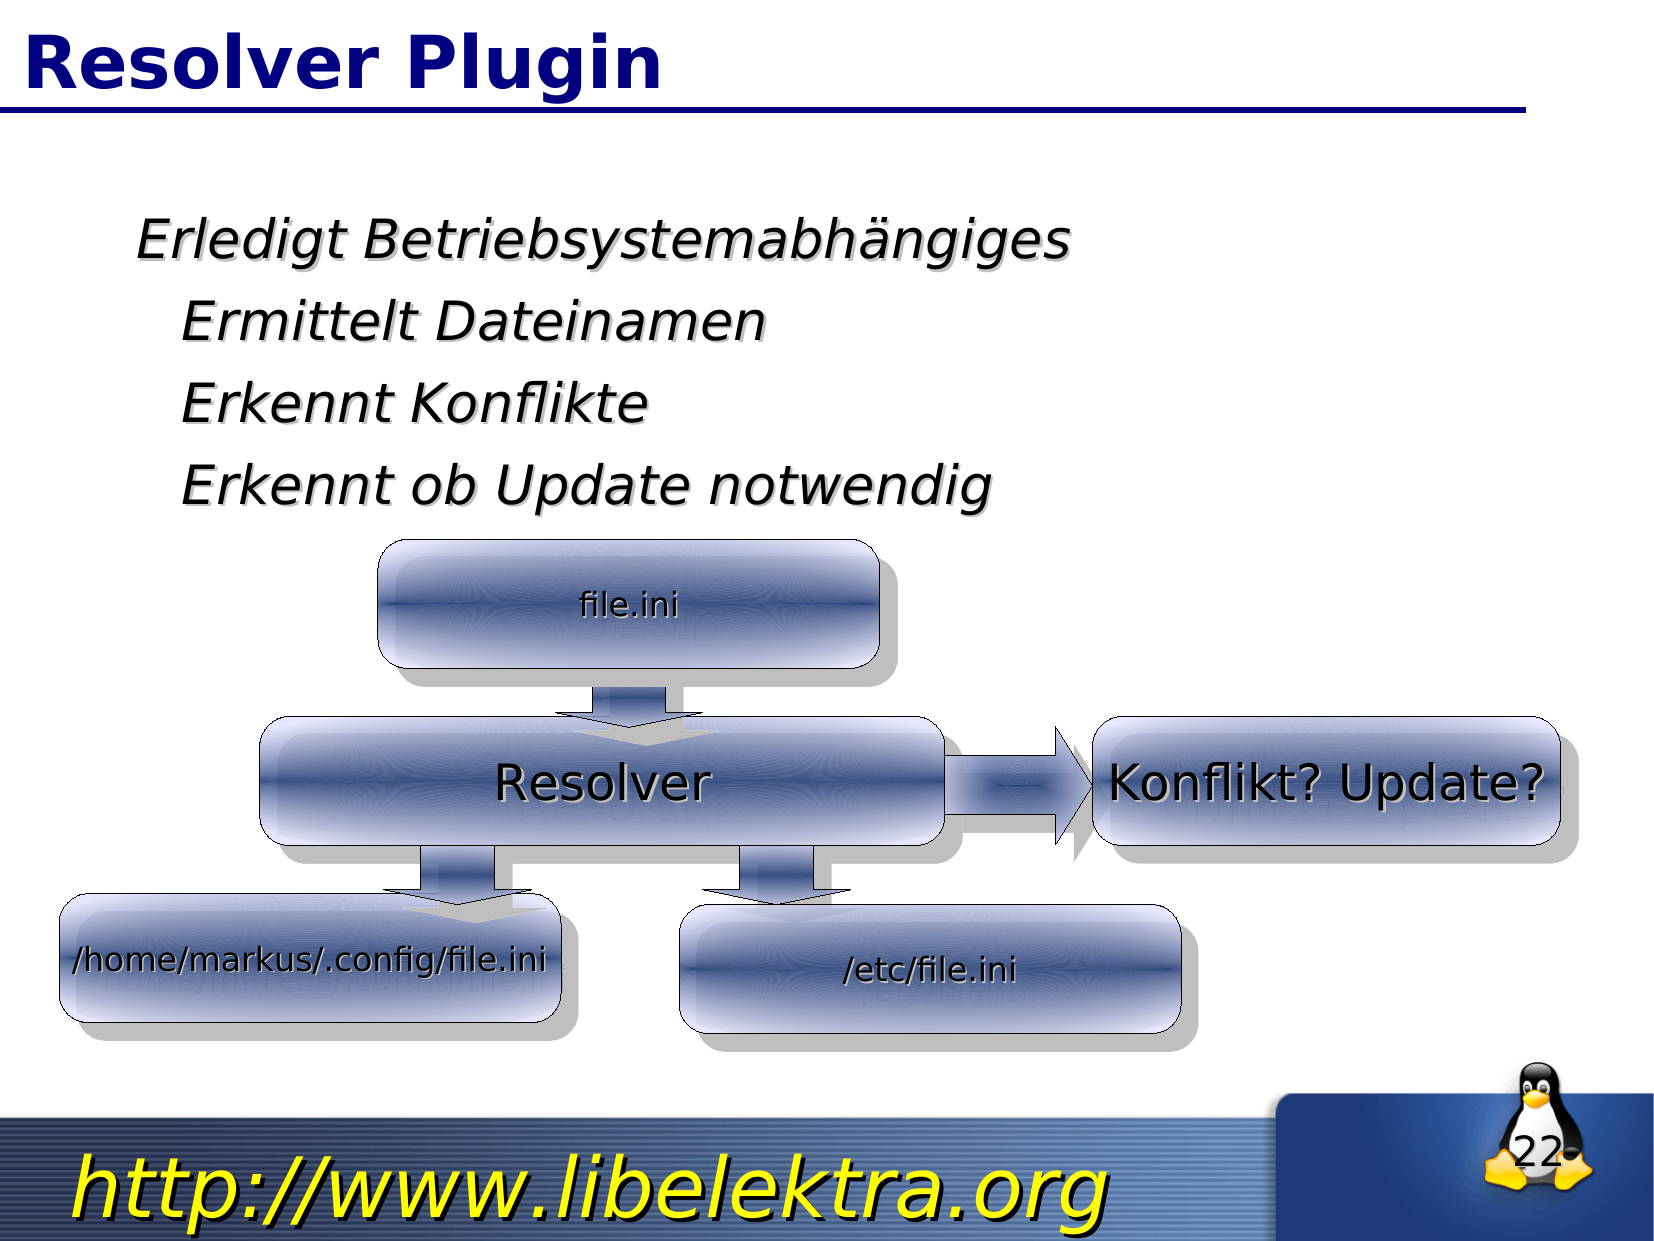

Resolver Plugin
# Erledigt Betriebsystemabhängiges
Ermittelt Dateinamen
Erkennt Konflikte
Erkennt ob Update notwendig
file.ini
Resolver
Konflikt? Update?
/home/markus/.config/file.ini
/etc/file.ini